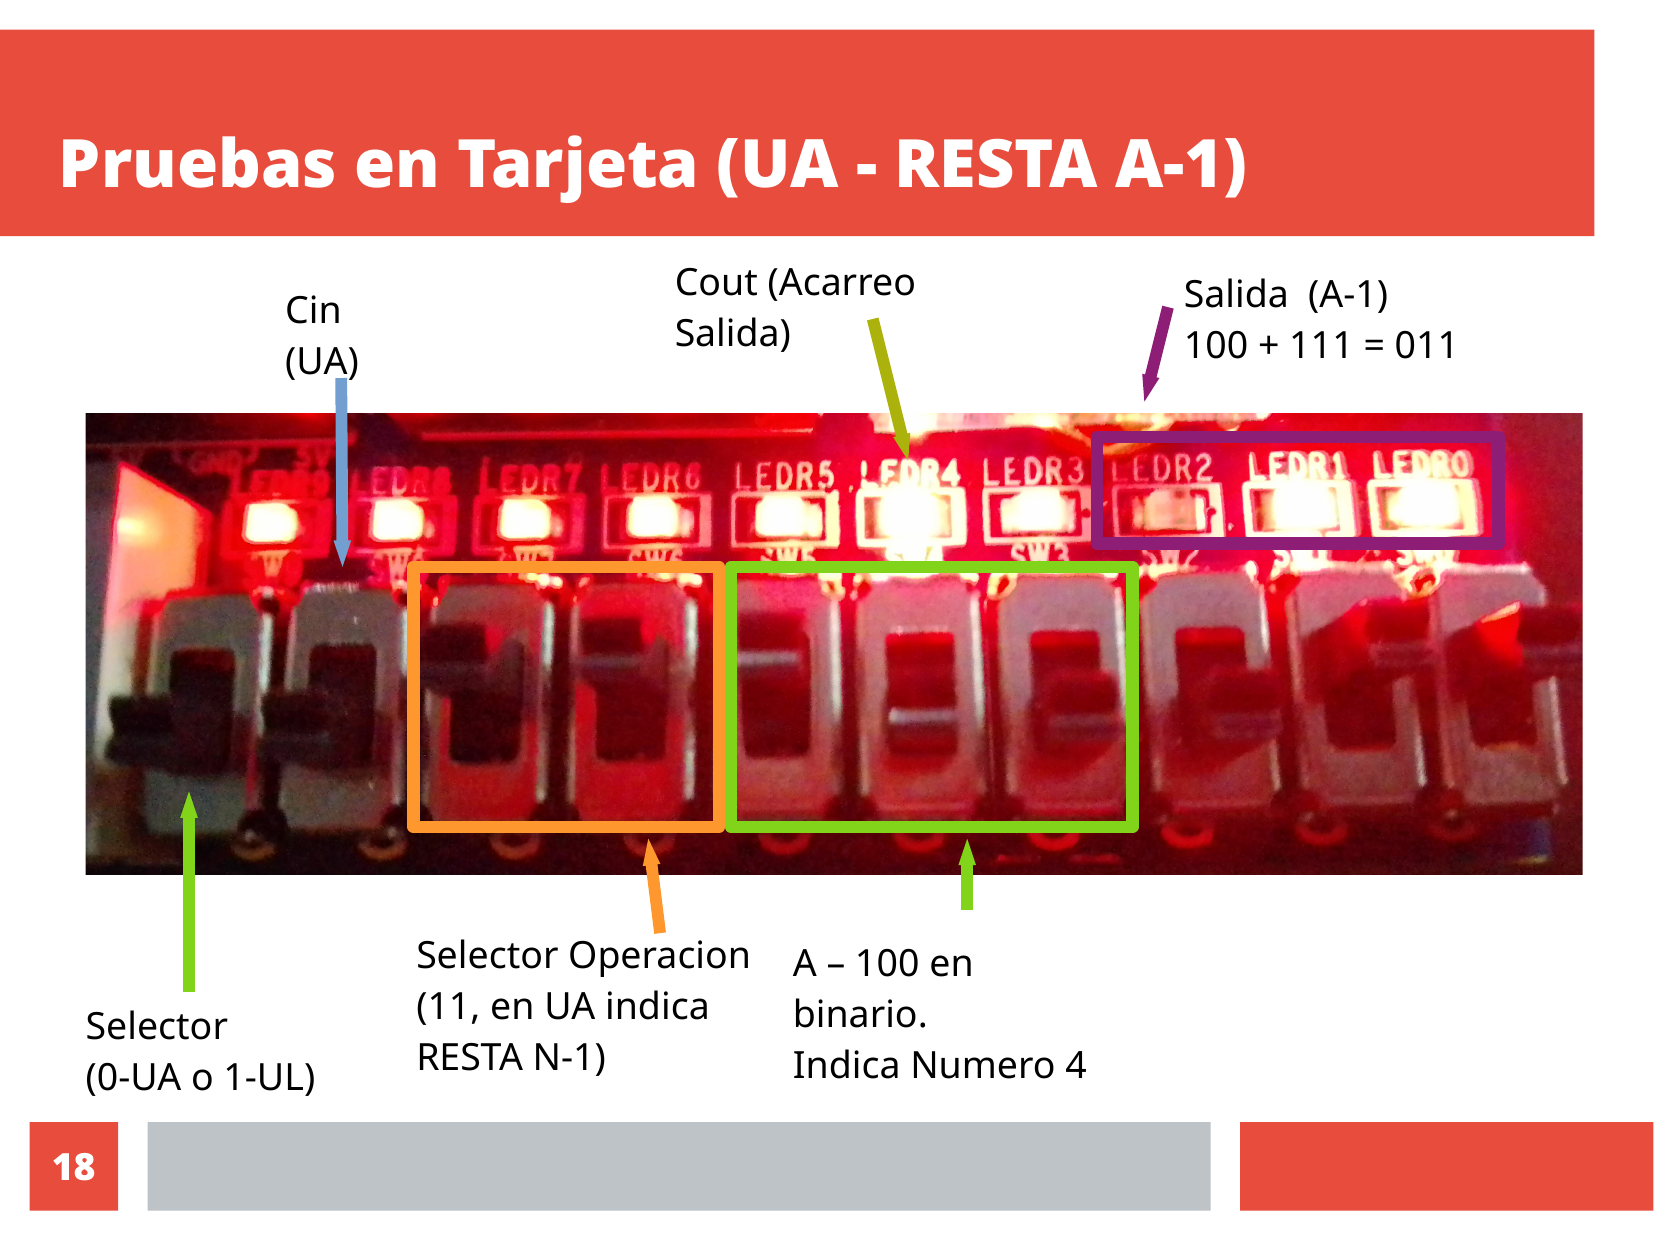

# Pruebas en Tarjeta (UA - RESTA A-1)
Cout (Acarreo Salida)
Salida (A-1)
100 + 111 = 011
Cin (UA)
Selector Operacion
(11, en UA indica RESTA N-1)
A – 100 en binario.
Indica Numero 4
Selector
(0-UA o 1-UL)
18